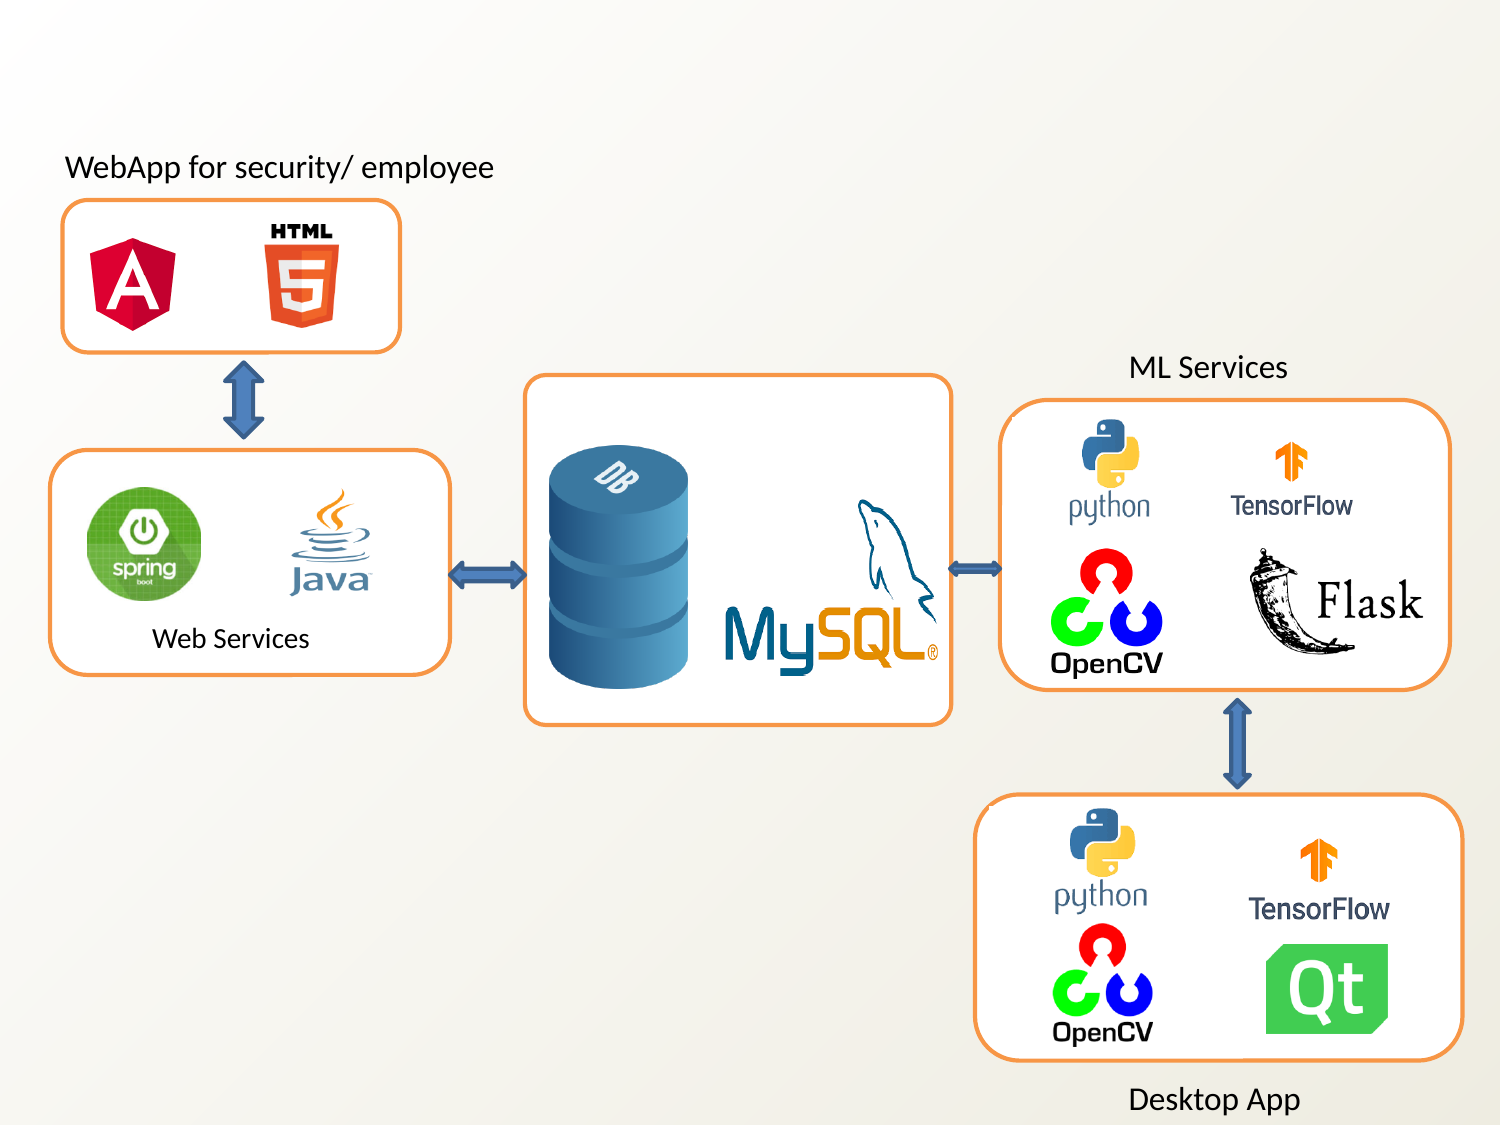

WebApp for security/ employee
ML Services
Web Services
Desktop App